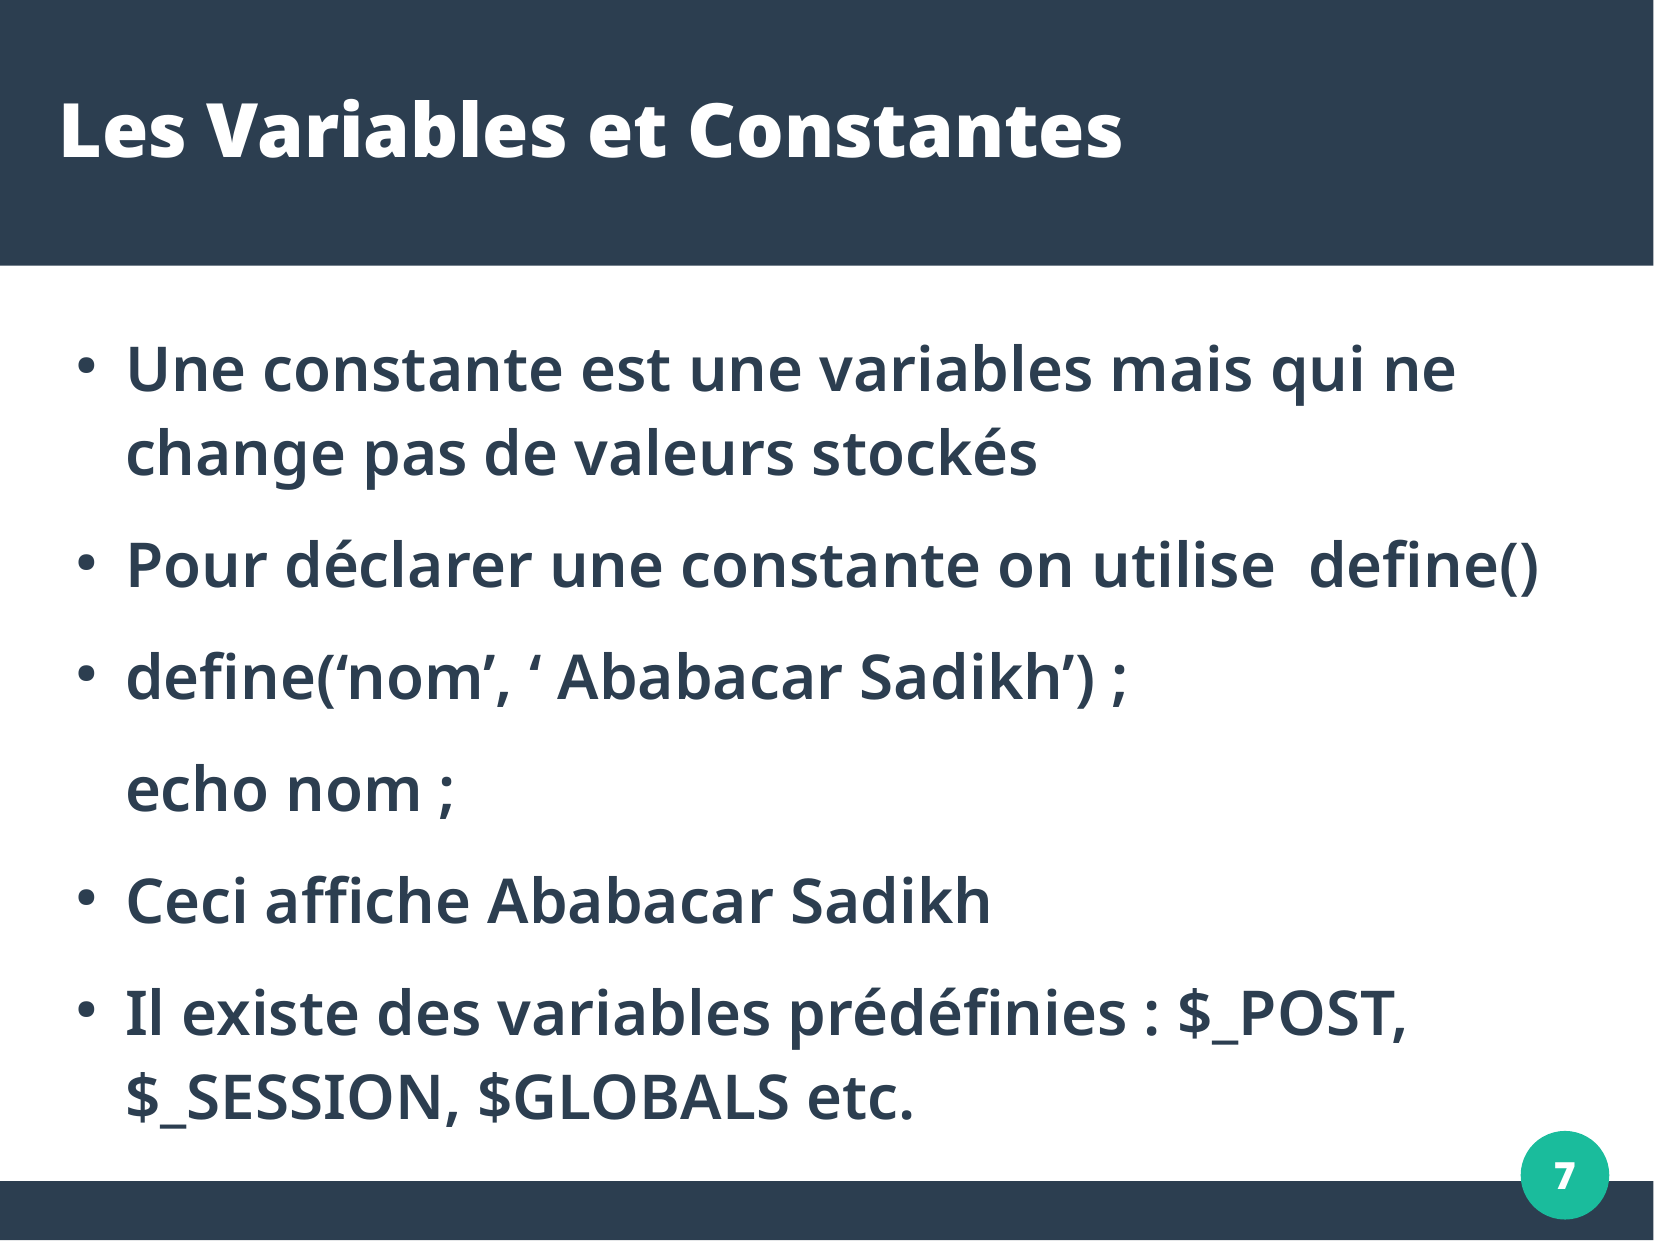

# Les Variables et Constantes
Une constante est une variables mais qui ne change pas de valeurs stockés
Pour déclarer une constante on utilise define()
define(‘nom’, ‘ Ababacar Sadikh’) ;
echo nom ;
Ceci affiche Ababacar Sadikh
Il existe des variables prédéfinies : $_POST, $_SESSION, $GLOBALS etc.
7